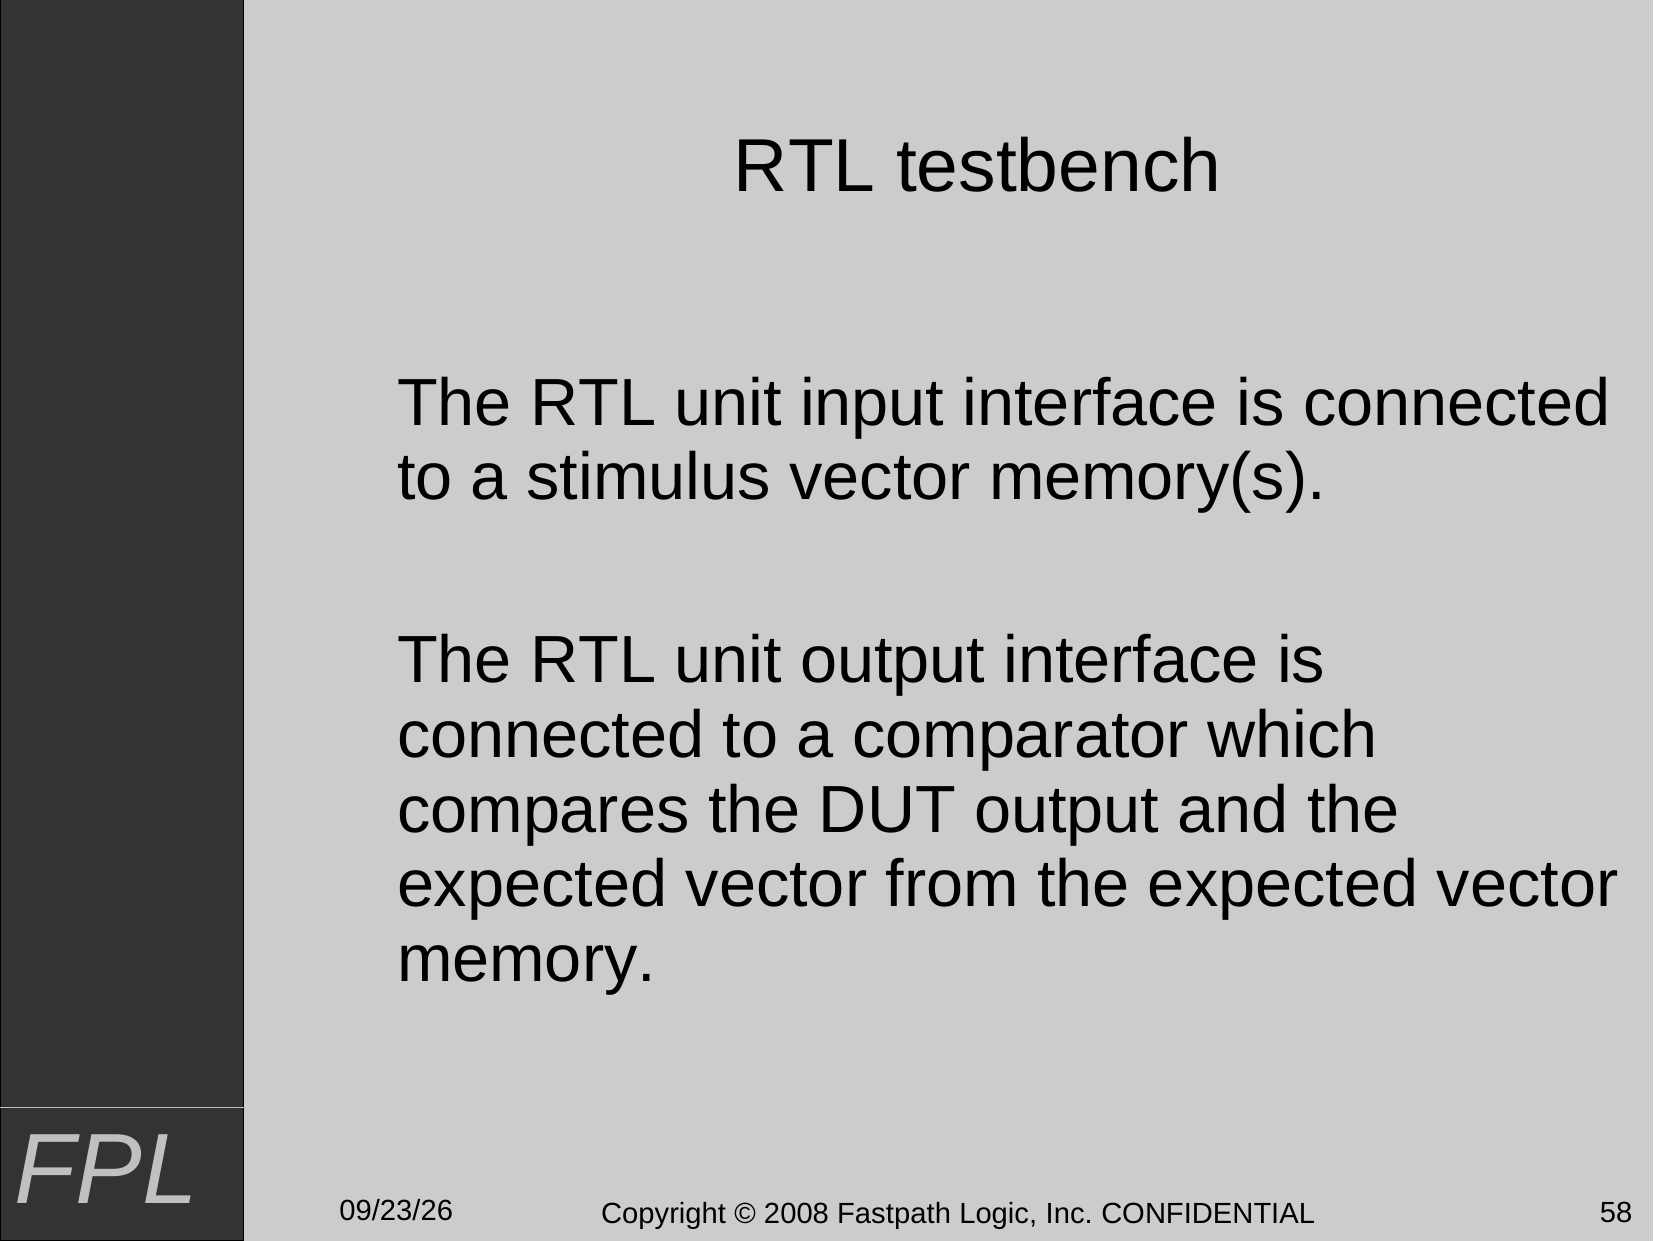

# RTL testbench
The RTL unit input interface is connected to a stimulus vector memory(s).
The RTL unit output interface is connected to a comparator which compares the DUT output and the expected vector from the expected vector memory.
58
© 2008 FASTPATH LOGIC INC.